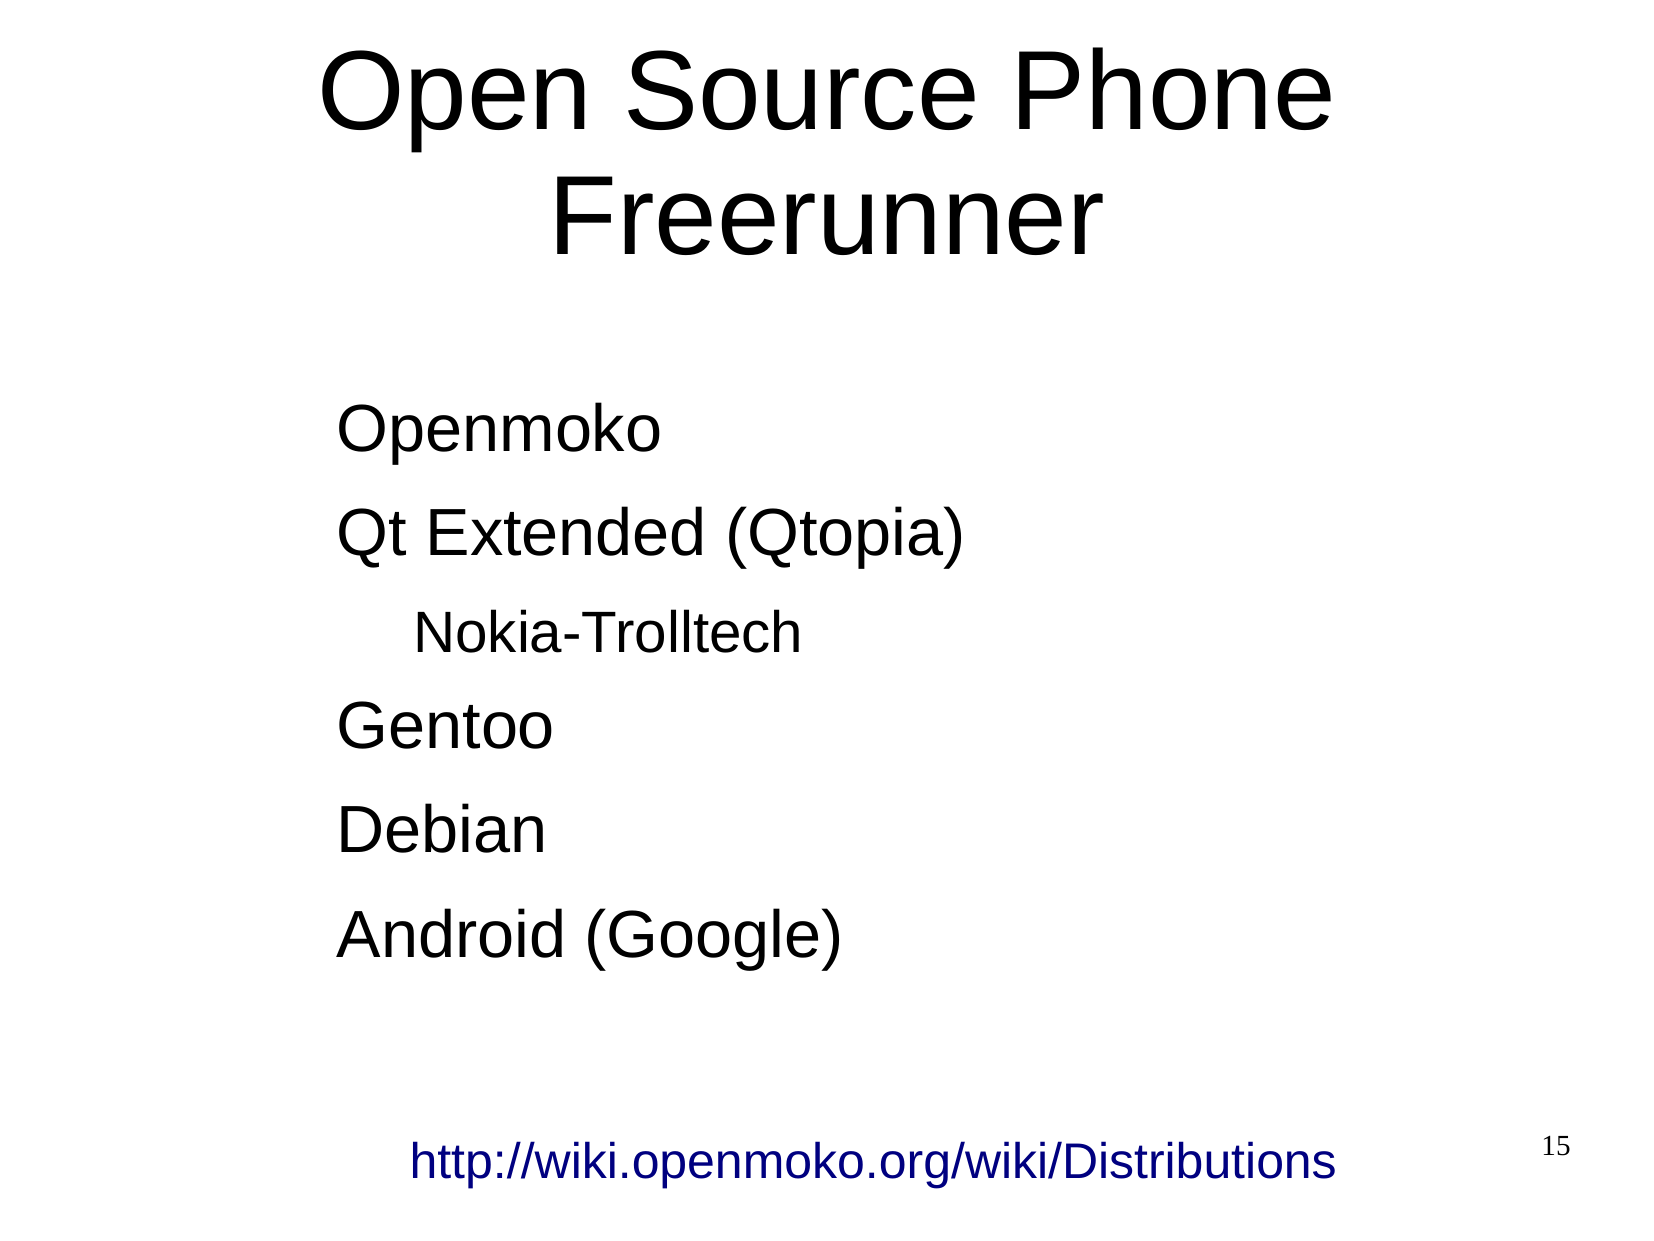

# Open Source Phone Freerunner
Openmoko
Qt Extended (Qtopia)
Nokia-Trolltech
Gentoo
Debian
Android (Google)
http://wiki.openmoko.org/wiki/Distributions
15